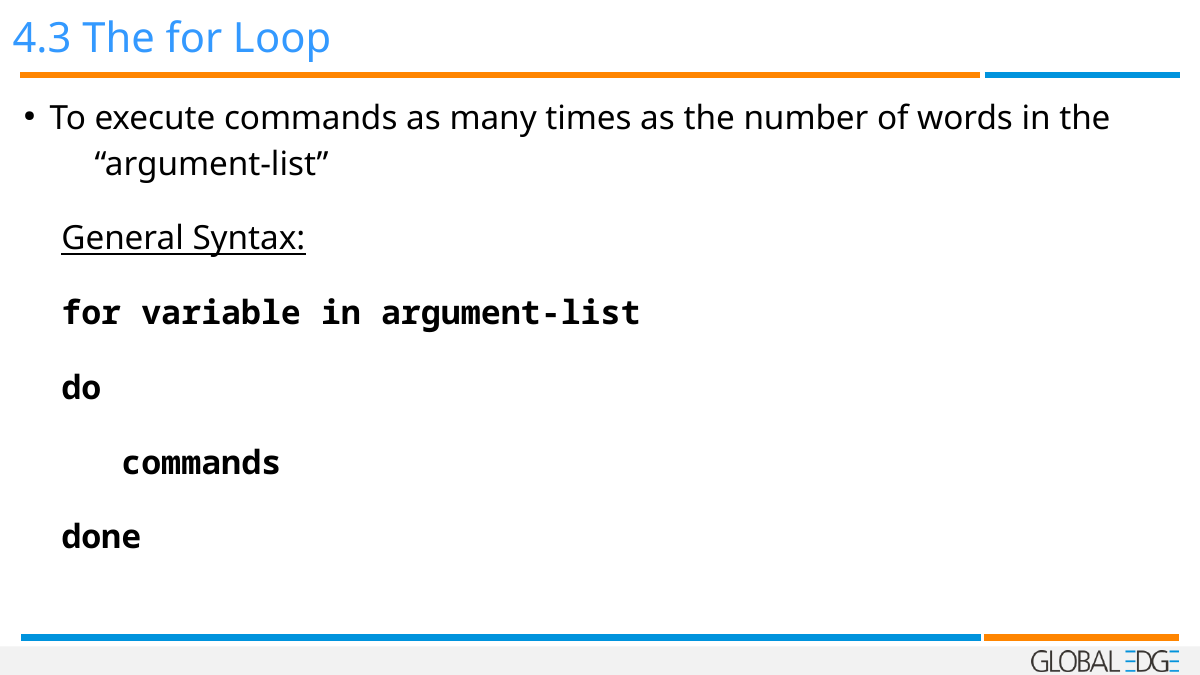

# 4.3 The for Loop
To execute commands as many times as the number of words in the “argument-list”
General Syntax:
for variable in argument-list
do
 commands
done